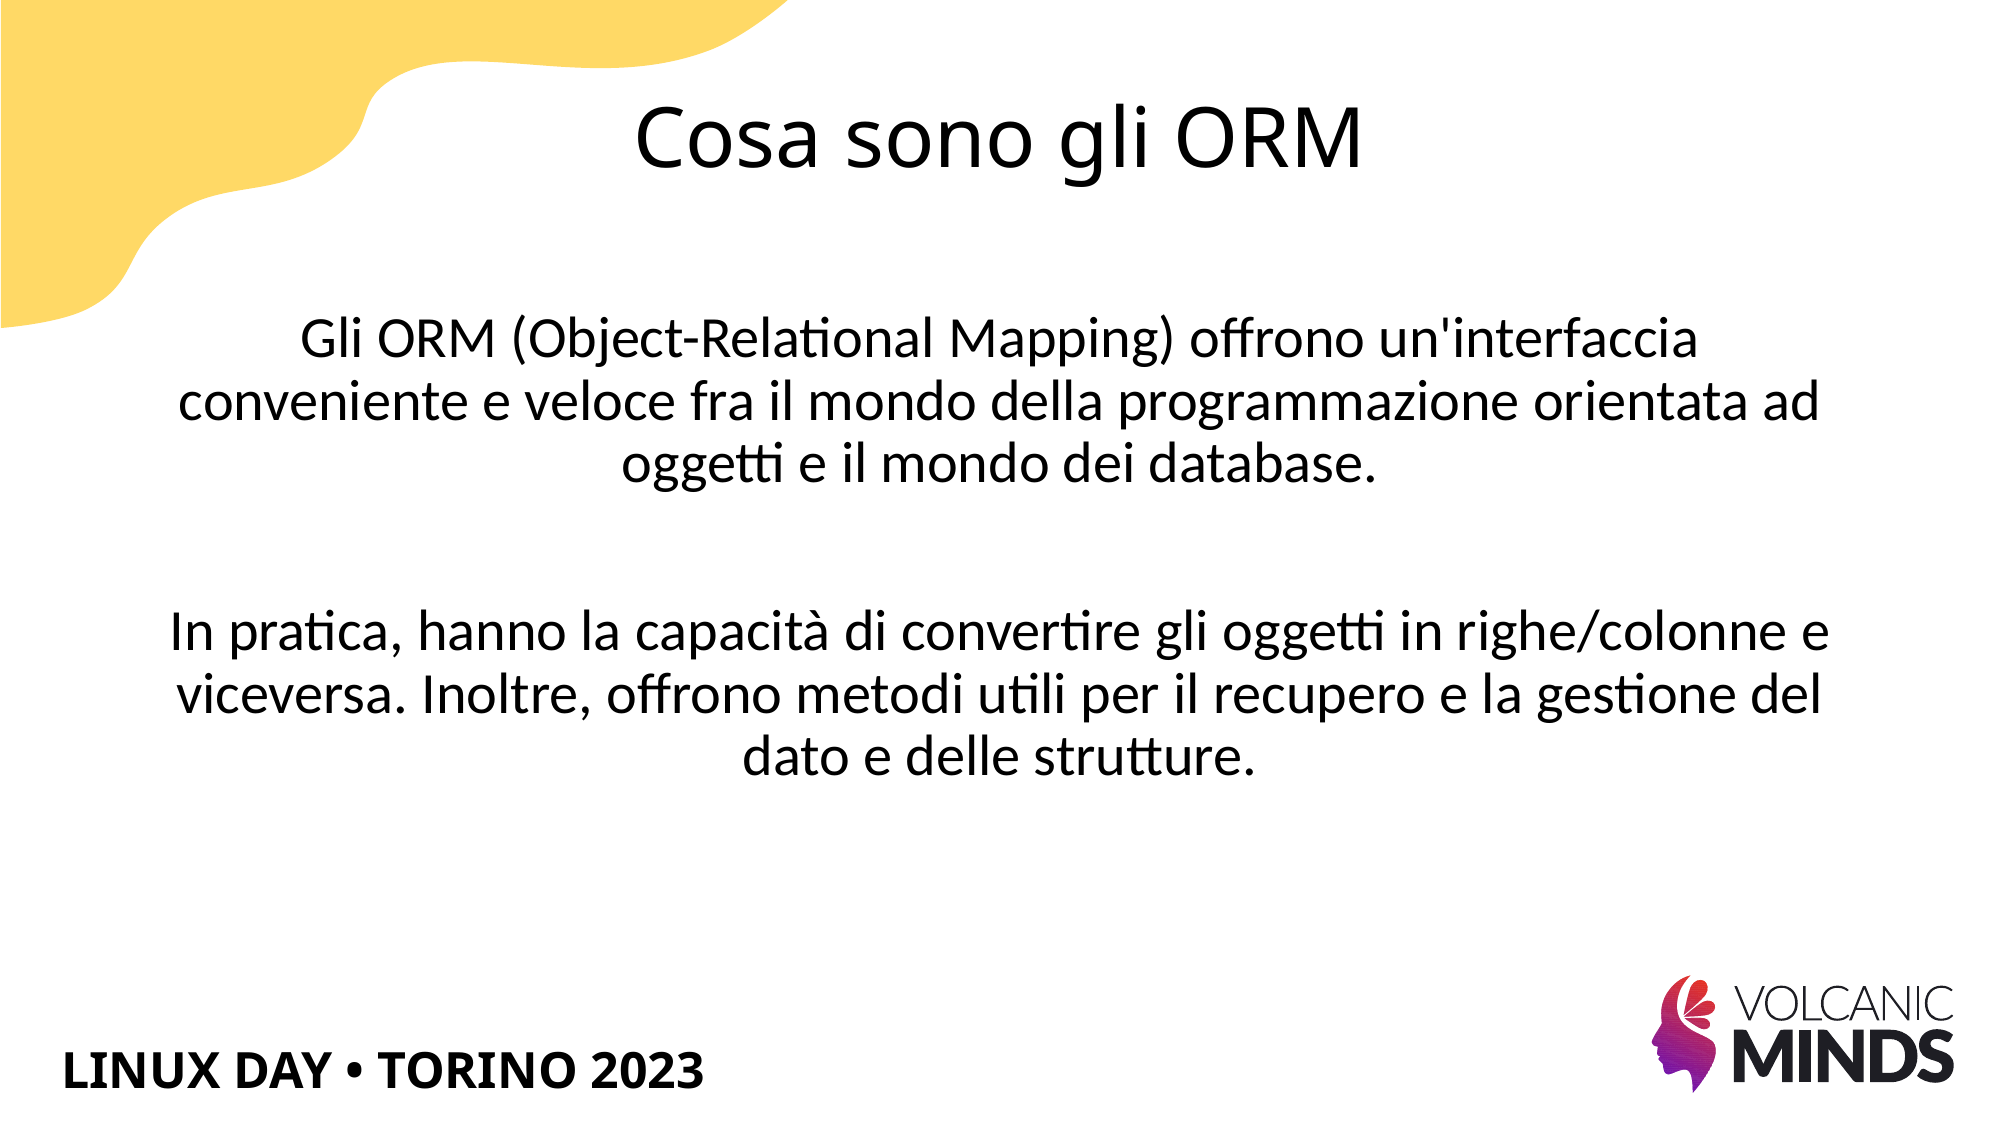

# Cosa sono gli ORM
Gli ORM (Object-Relational Mapping) offrono un'interfaccia conveniente e veloce fra il mondo della programmazione orientata ad oggetti e il mondo dei database.
In pratica, hanno la capacità di convertire gli oggetti in righe/colonne e viceversa. Inoltre, offrono metodi utili per il recupero e la gestione del dato e delle strutture.
LINUX DAY • TORINO 2023